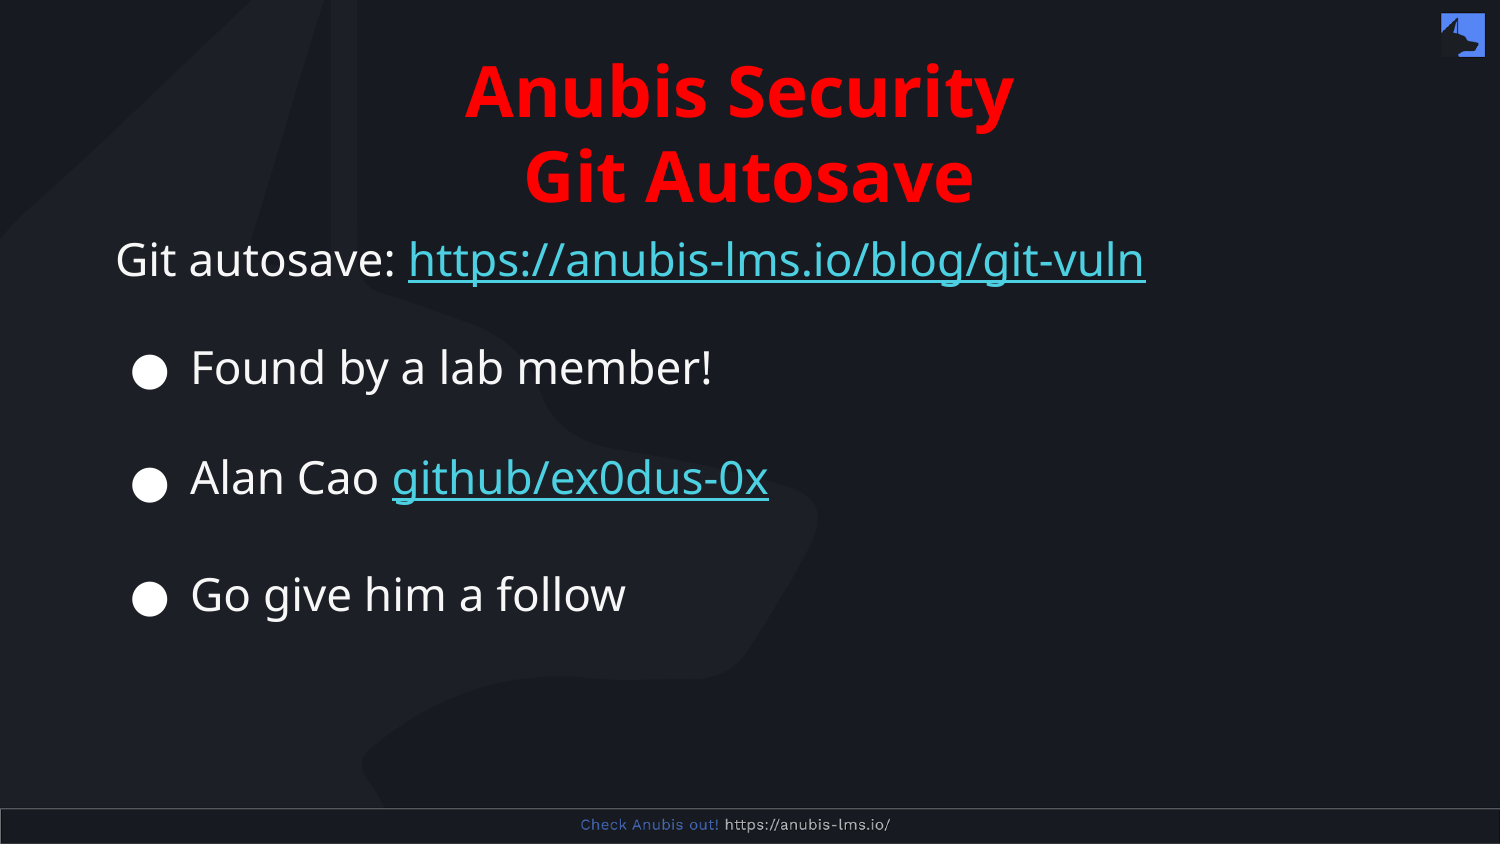

Anubis Security
Git Autosave
# Git autosave: https://anubis-lms.io/blog/git-vuln
Found by a lab member!
Alan Cao github/ex0dus-0x
Go give him a follow